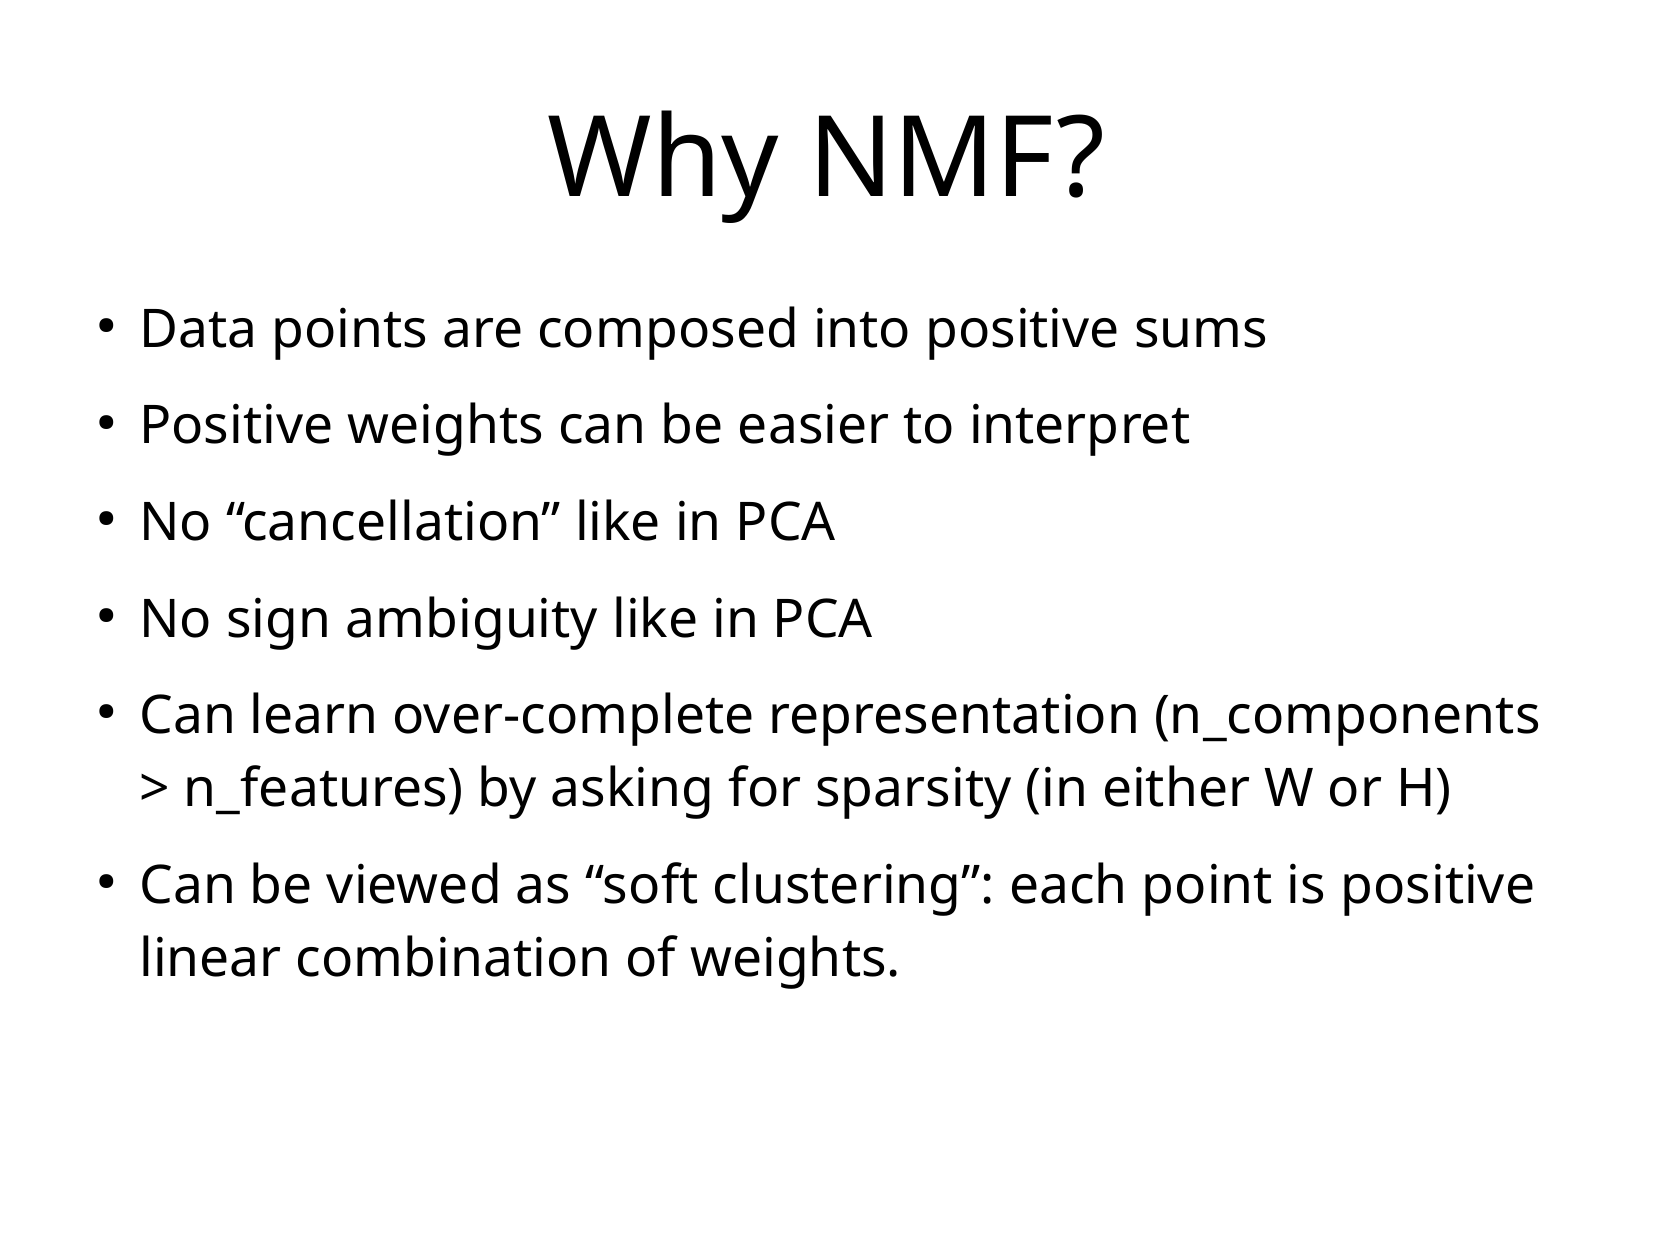

# Why NMF?
Data points are composed into positive sums
Positive weights can be easier to interpret
No “cancellation” like in PCA
No sign ambiguity like in PCA
Can learn over-complete representation (n_components > n_features) by asking for sparsity (in either W or H)
Can be viewed as “soft clustering”: each point is positive linear combination of weights.